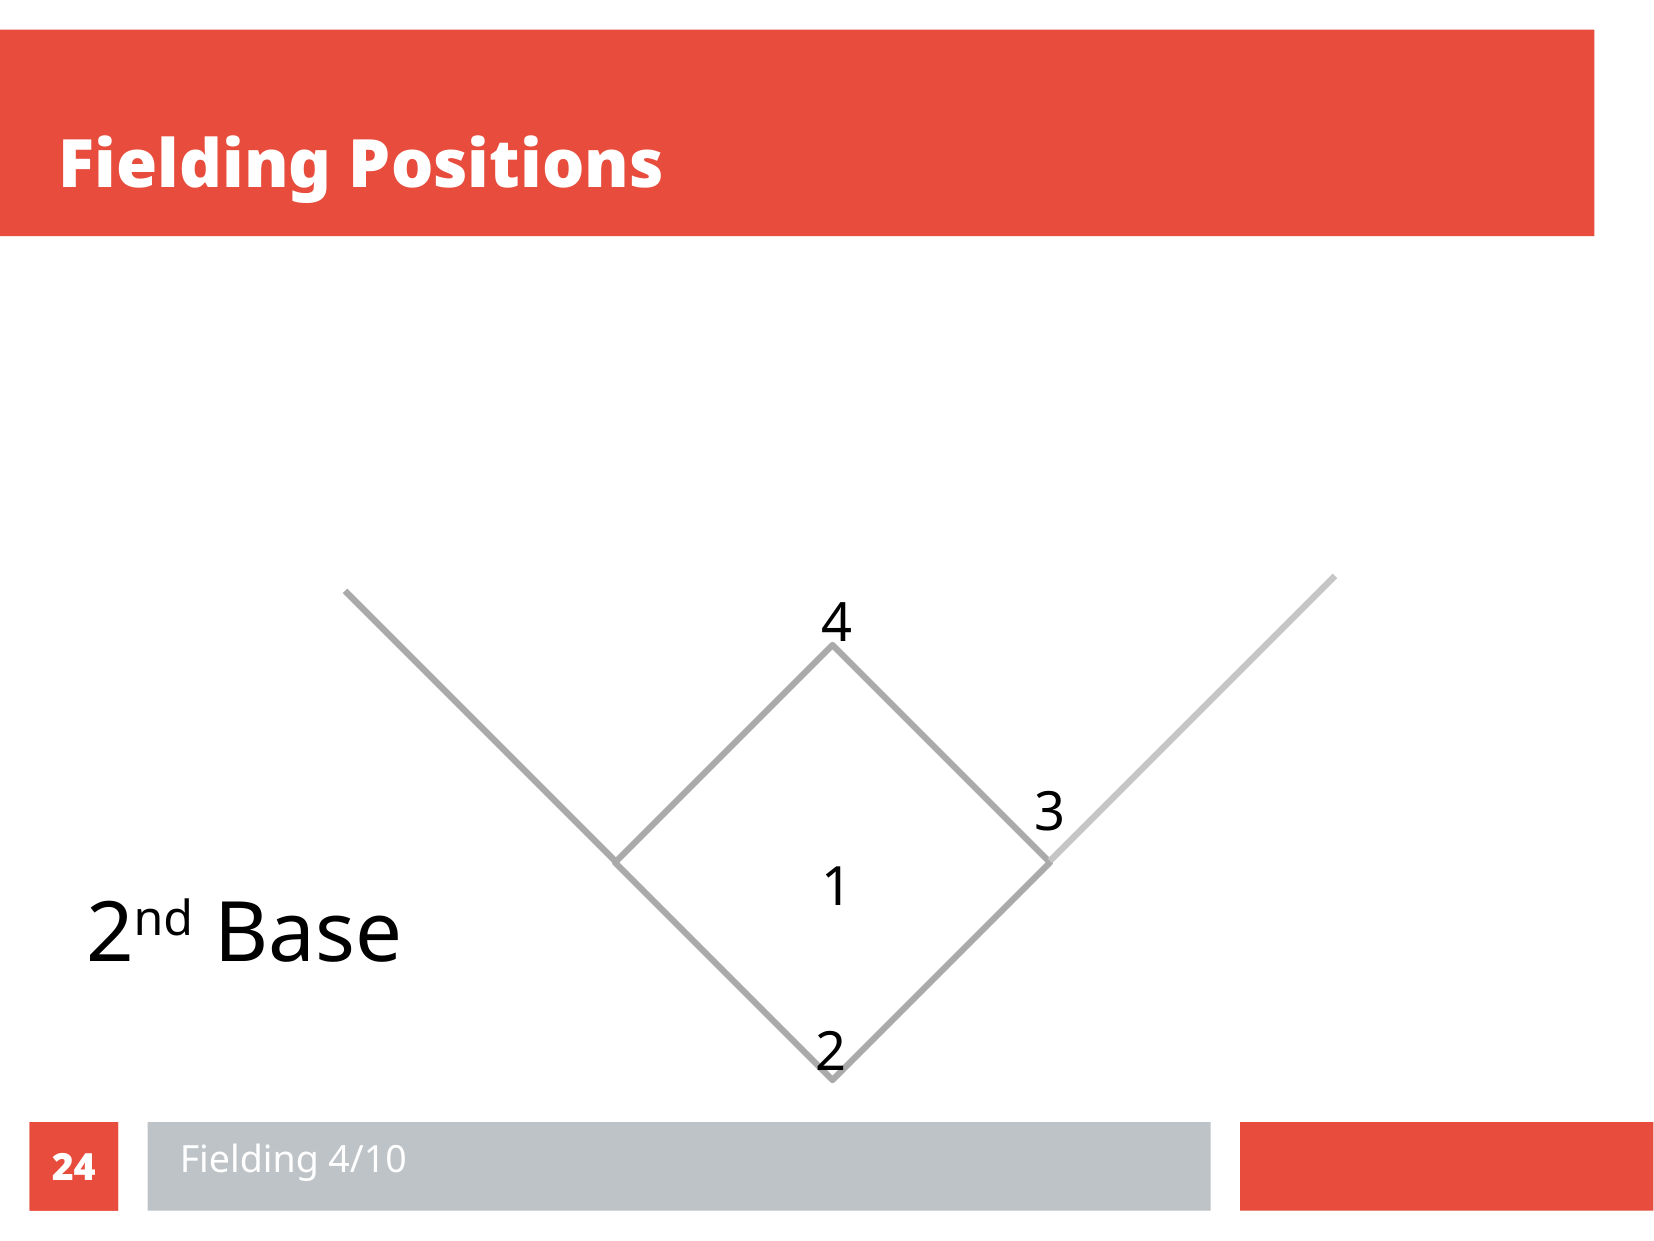

# Fielding Positions
4
3
1
2nd Base
2
24
Fielding 4/10